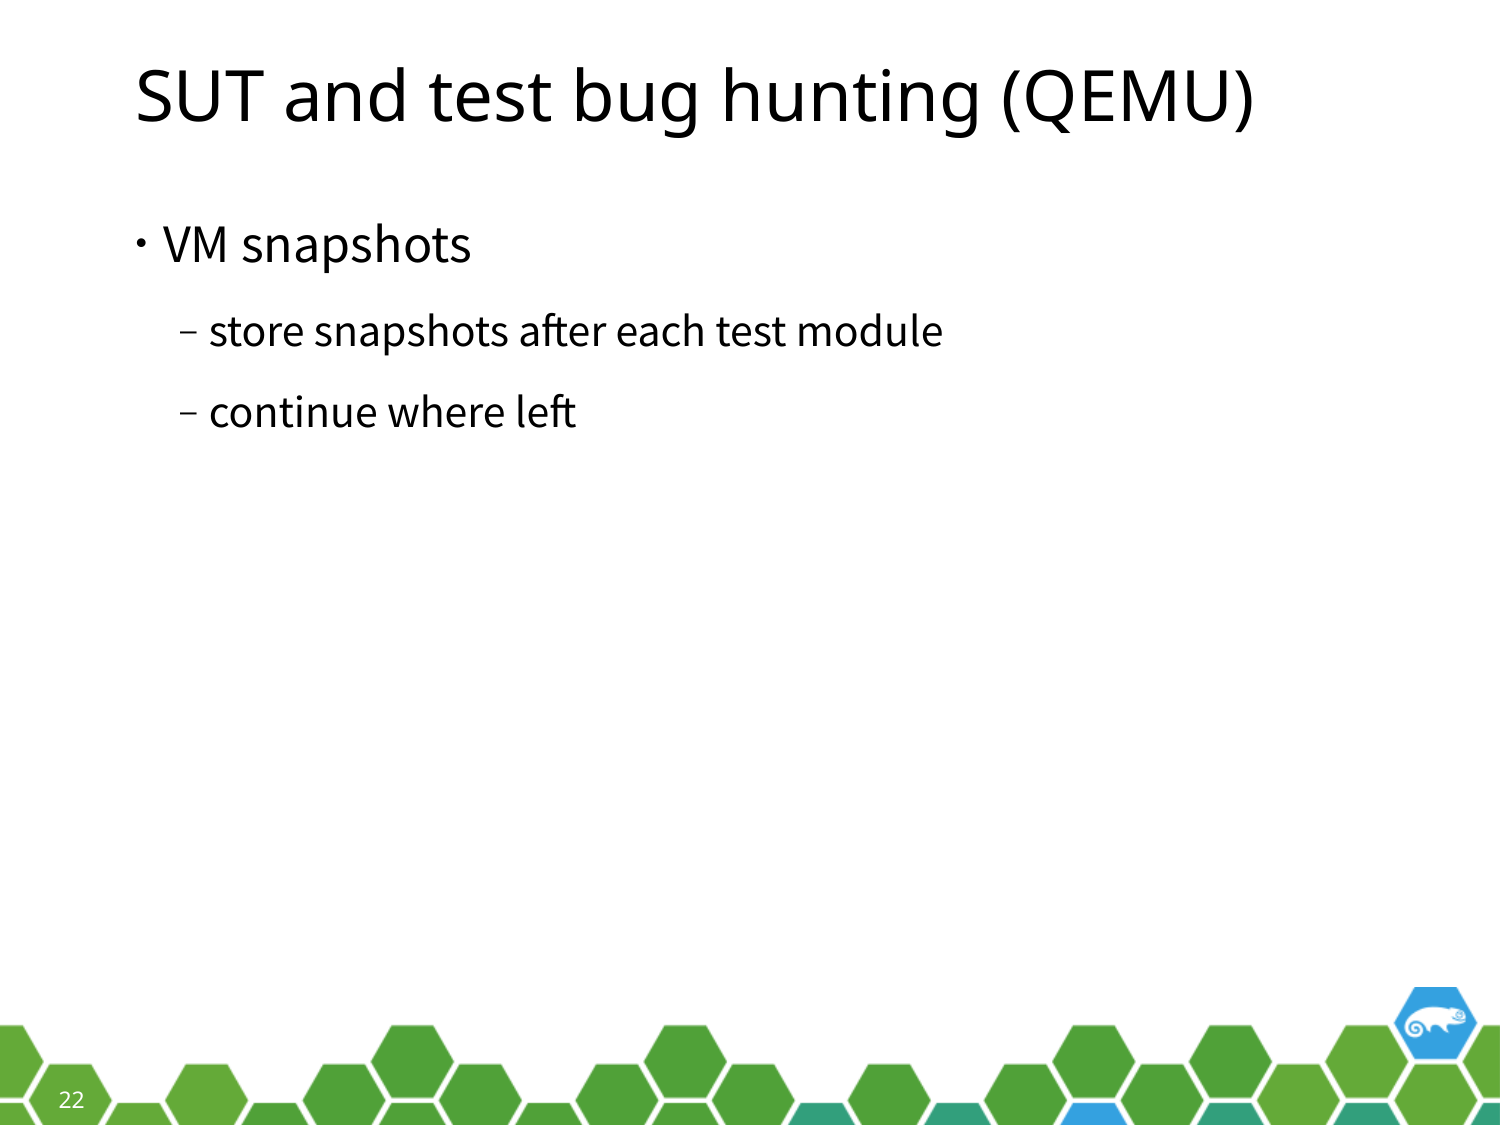

# SUT and test bug hunting (QEMU)
VM snapshots
store snapshots after each test module
continue where left